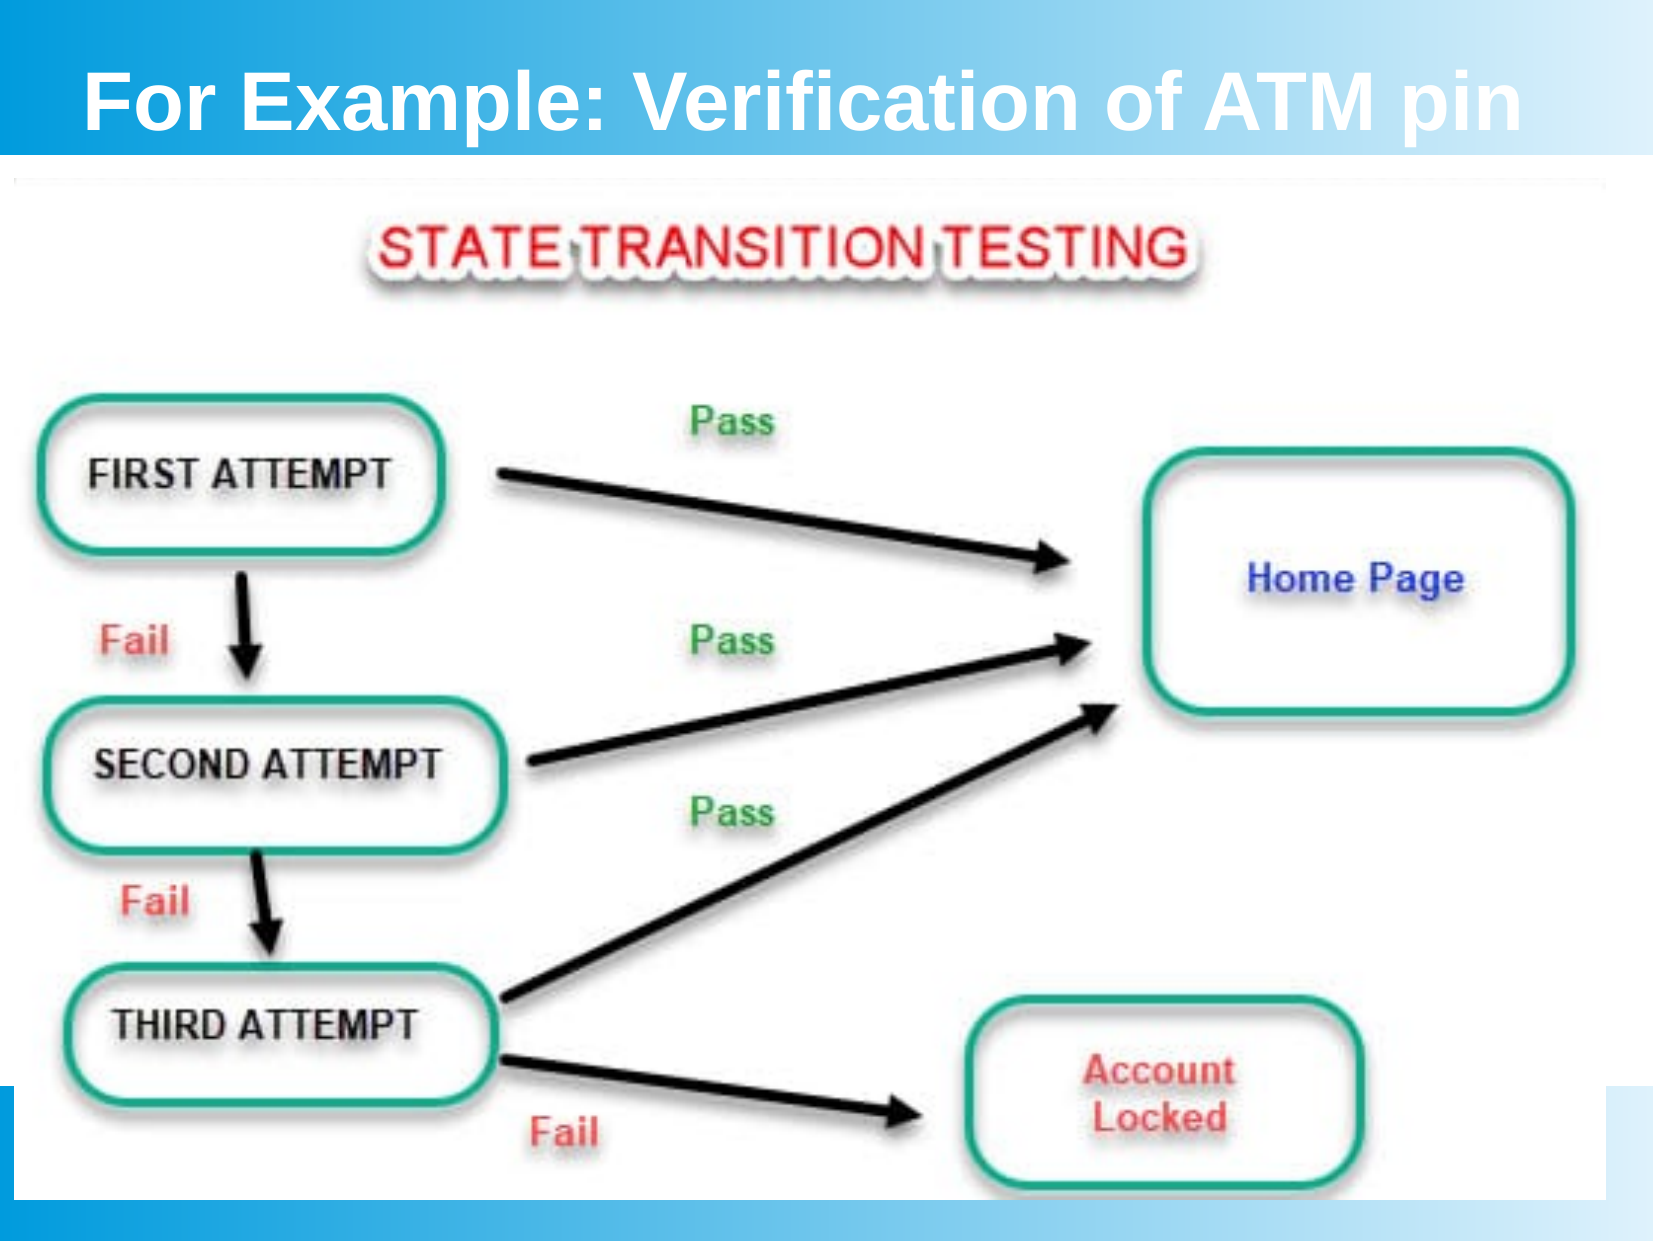

# For Example: Verification of ATM pin